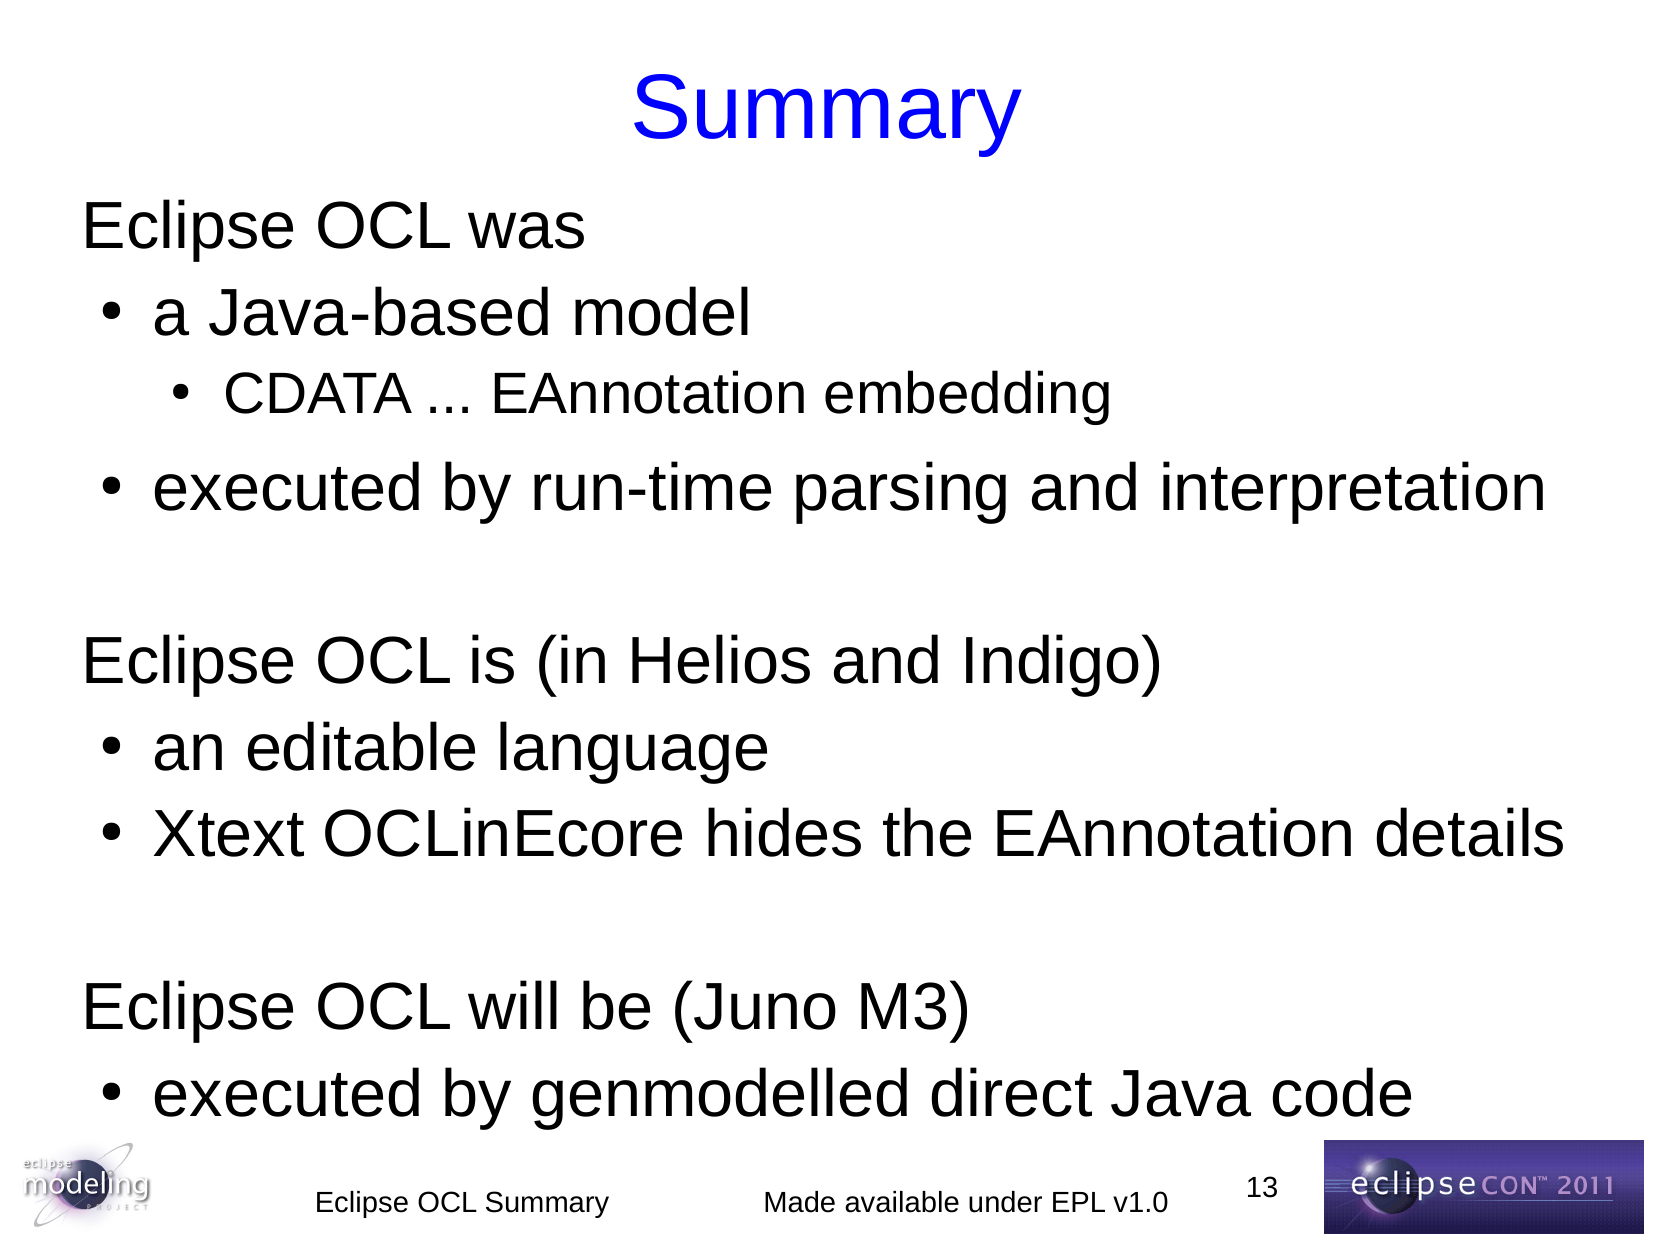

# Summary
Eclipse OCL was
a Java-based model
CDATA ... EAnnotation embedding
executed by run-time parsing and interpretation
Eclipse OCL is (in Helios and Indigo)
an editable language
Xtext OCLinEcore hides the EAnnotation details
Eclipse OCL will be (Juno M3)
executed by genmodelled direct Java code
13
Eclipse OCL Summary